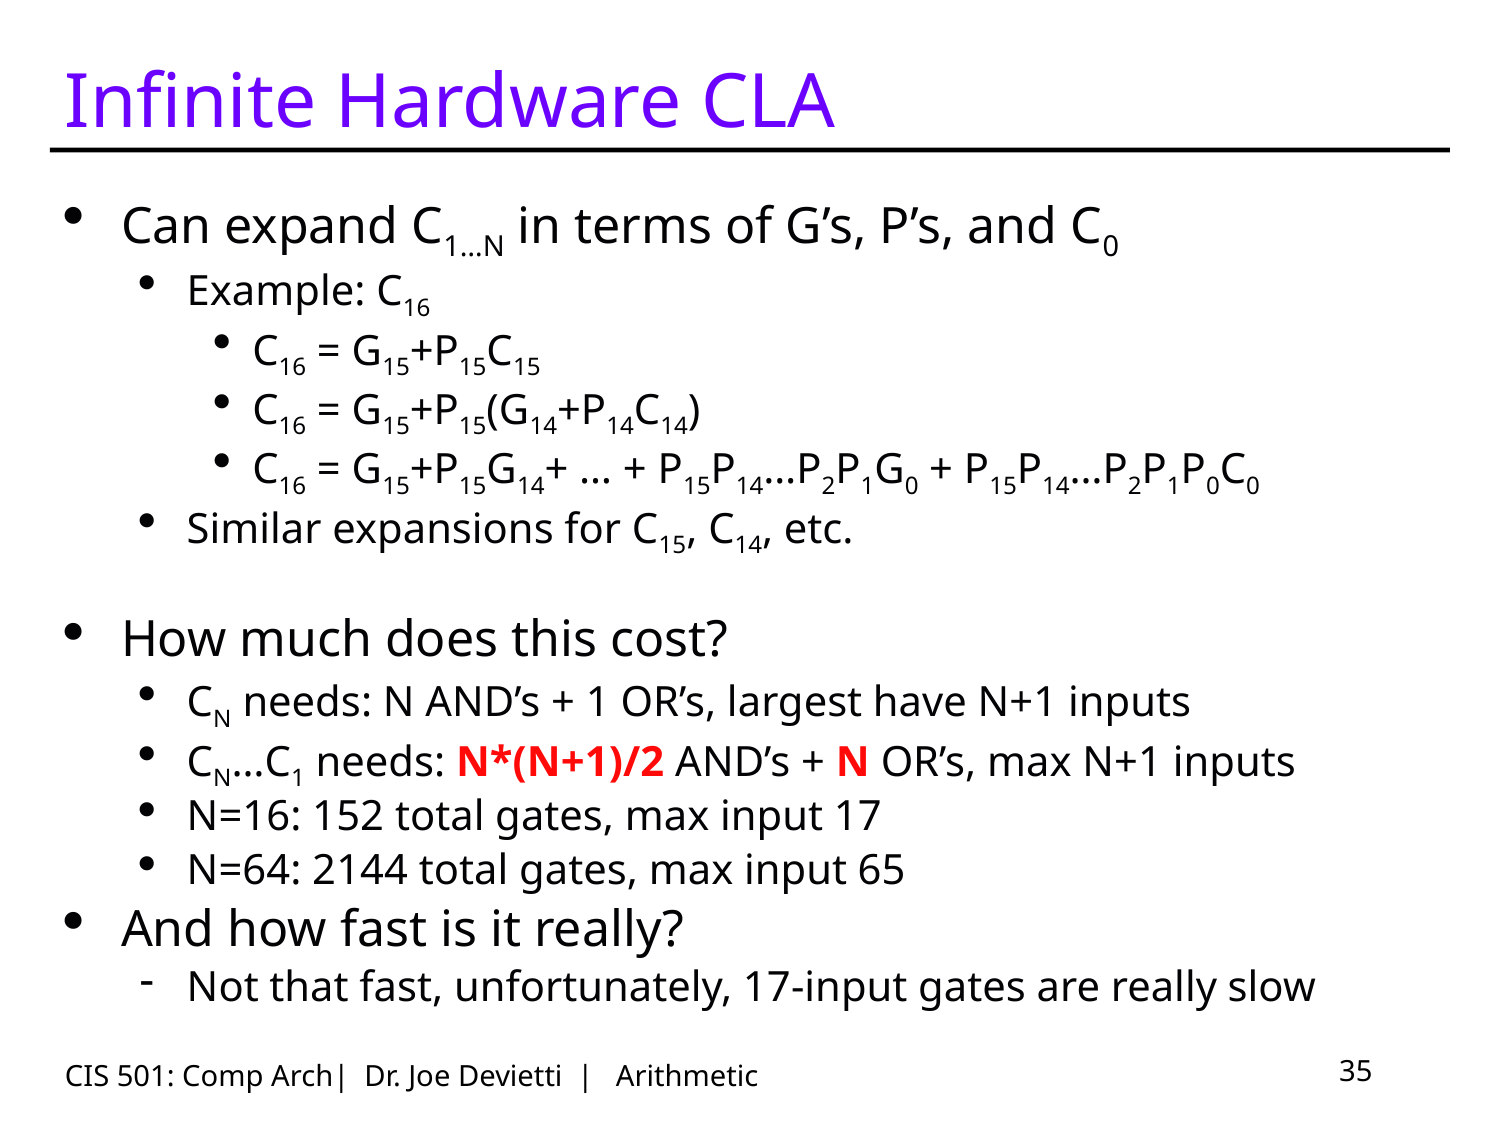

Infinite Hardware CLA
Can expand C1…N in terms of G’s, P’s, and C0
Example: C16
C16 = G15+P15C15
C16 = G15+P15(G14+P14C14)
C16 = G15+P15G14+ … + P15P14…P2P1G0 + P15P14…P2P1P0C0
Similar expansions for C15, C14, etc.
How much does this cost?
CN needs: N AND’s + 1 OR’s, largest have N+1 inputs
CN…C1 needs: N*(N+1)/2 AND’s + N OR’s, max N+1 inputs
N=16: 152 total gates, max input 17
N=64: 2144 total gates, max input 65
And how fast is it really?
Not that fast, unfortunately, 17-input gates are really slow
CIS 501: Comp Arch| Dr. Joe Devietti | Arithmetic